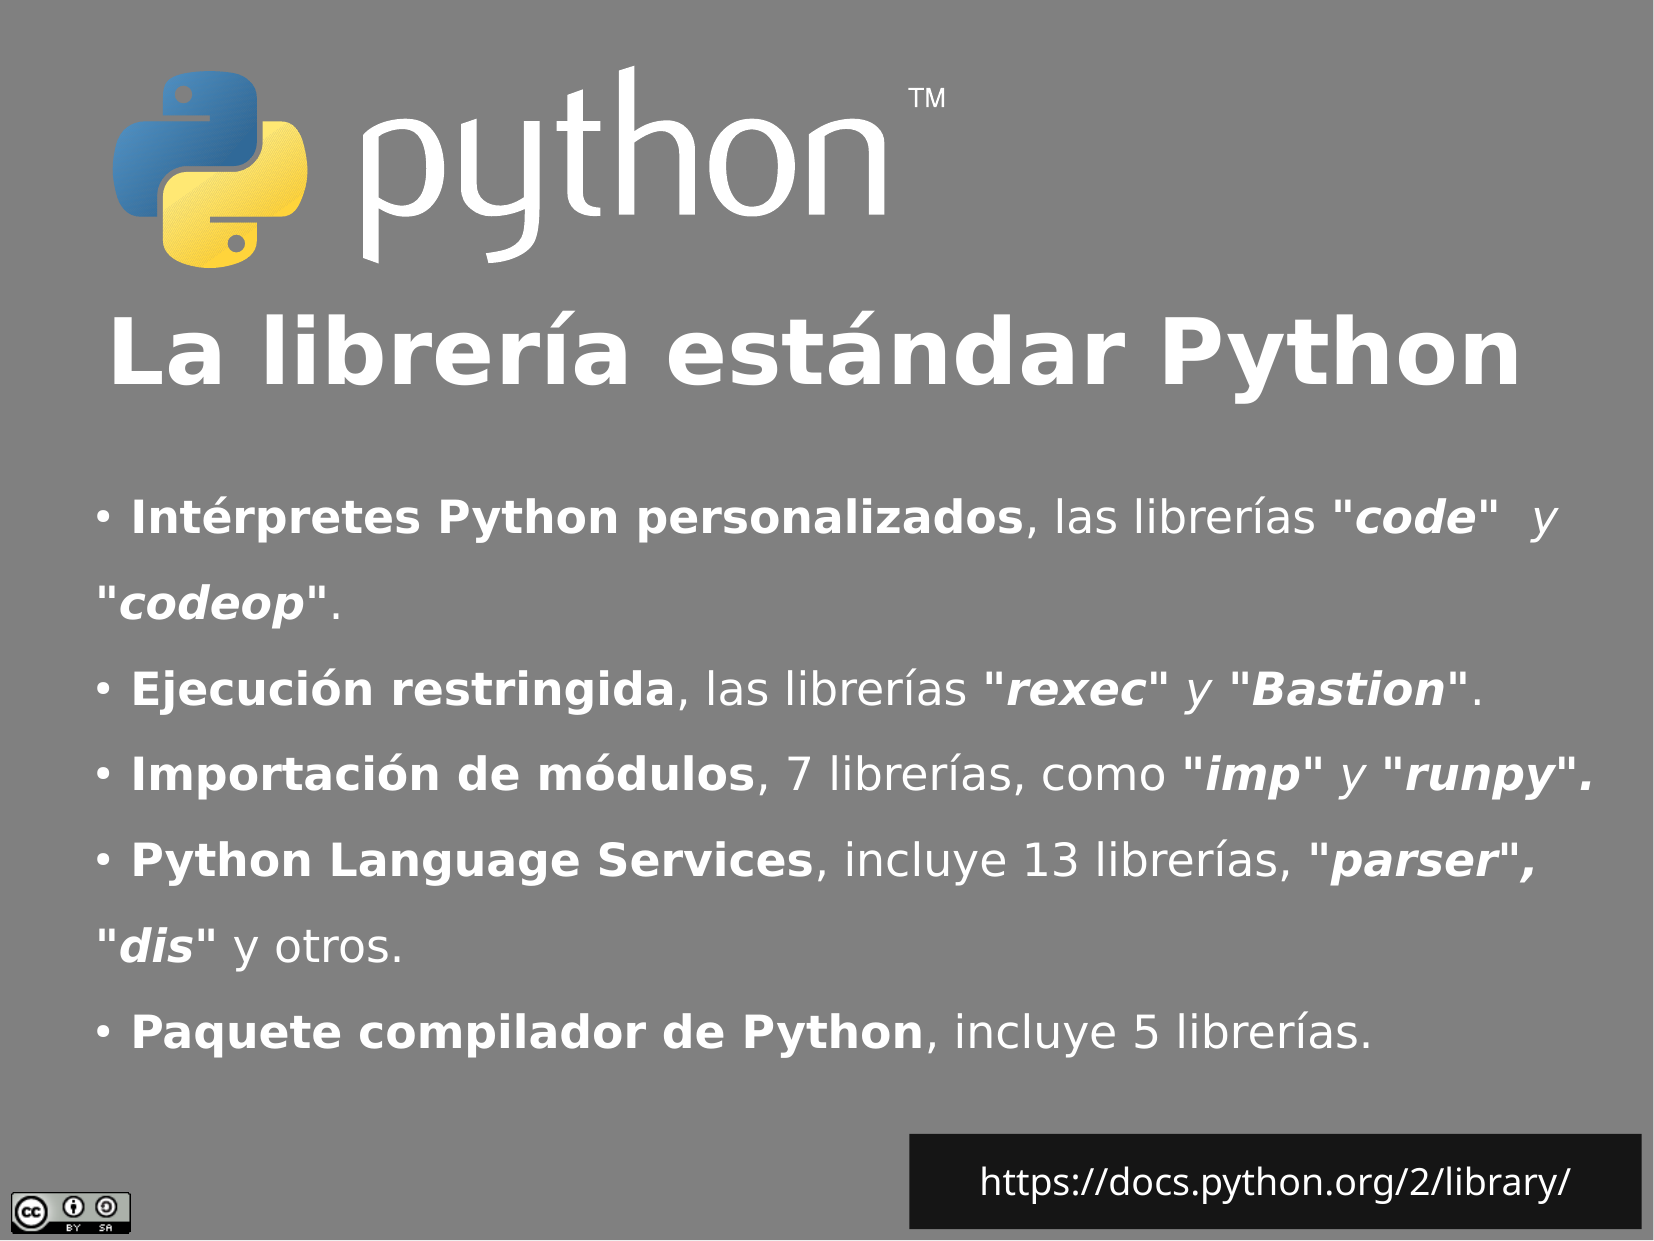

La librería estándar Python
Intérpretes Python personalizados, las librerías "code" y
"codeop".
Ejecución restringida, las librerías "rexec" y "Bastion".
Importación de módulos, 7 librerías, como "imp" y "runpy".
Python Language Services, incluye 13 librerías, "parser",
"dis" y otros.
Paquete compilador de Python, incluye 5 librerías.
# https://docs.python.org/2/library/